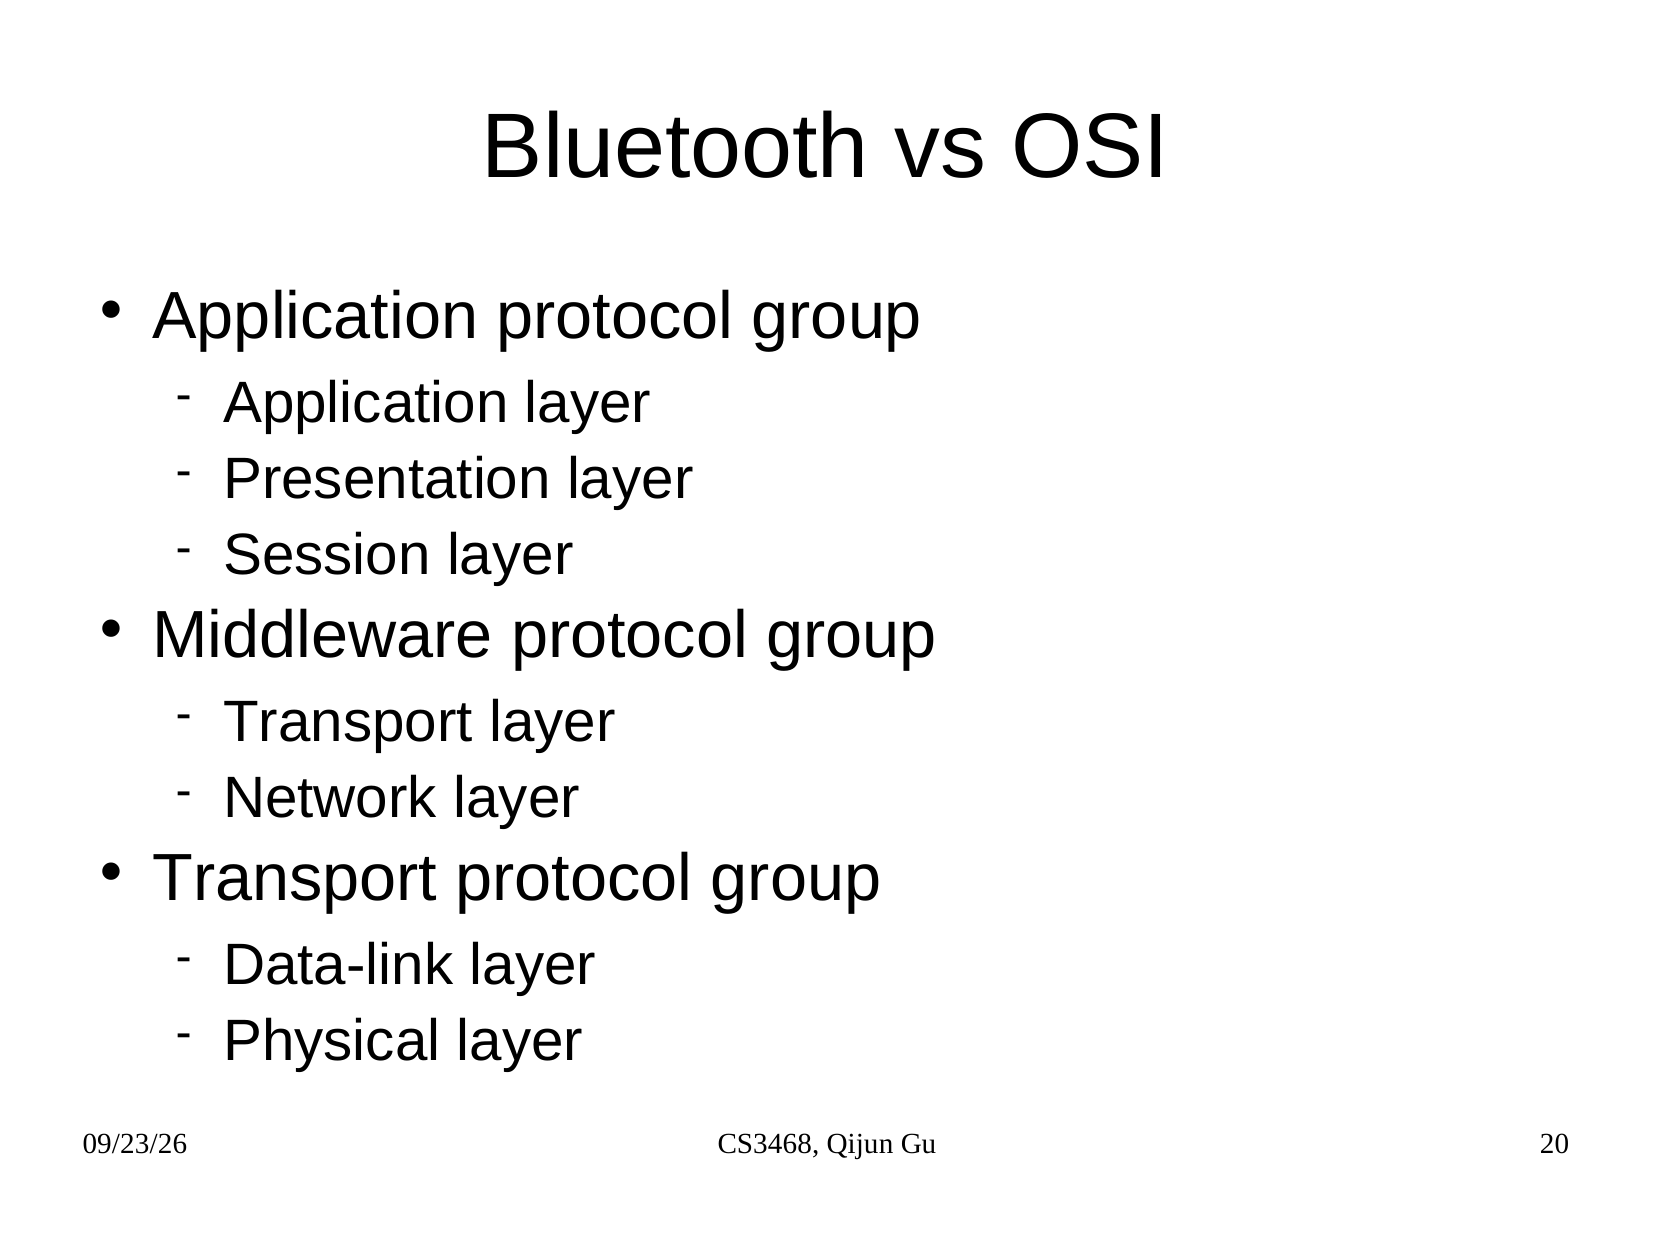

# Bluetooth vs OSI
Application protocol group
Application layer
Presentation layer
Session layer
Middleware protocol group
Transport layer
Network layer
Transport protocol group
Data-link layer
Physical layer
CS3468, Qijun Gu
20